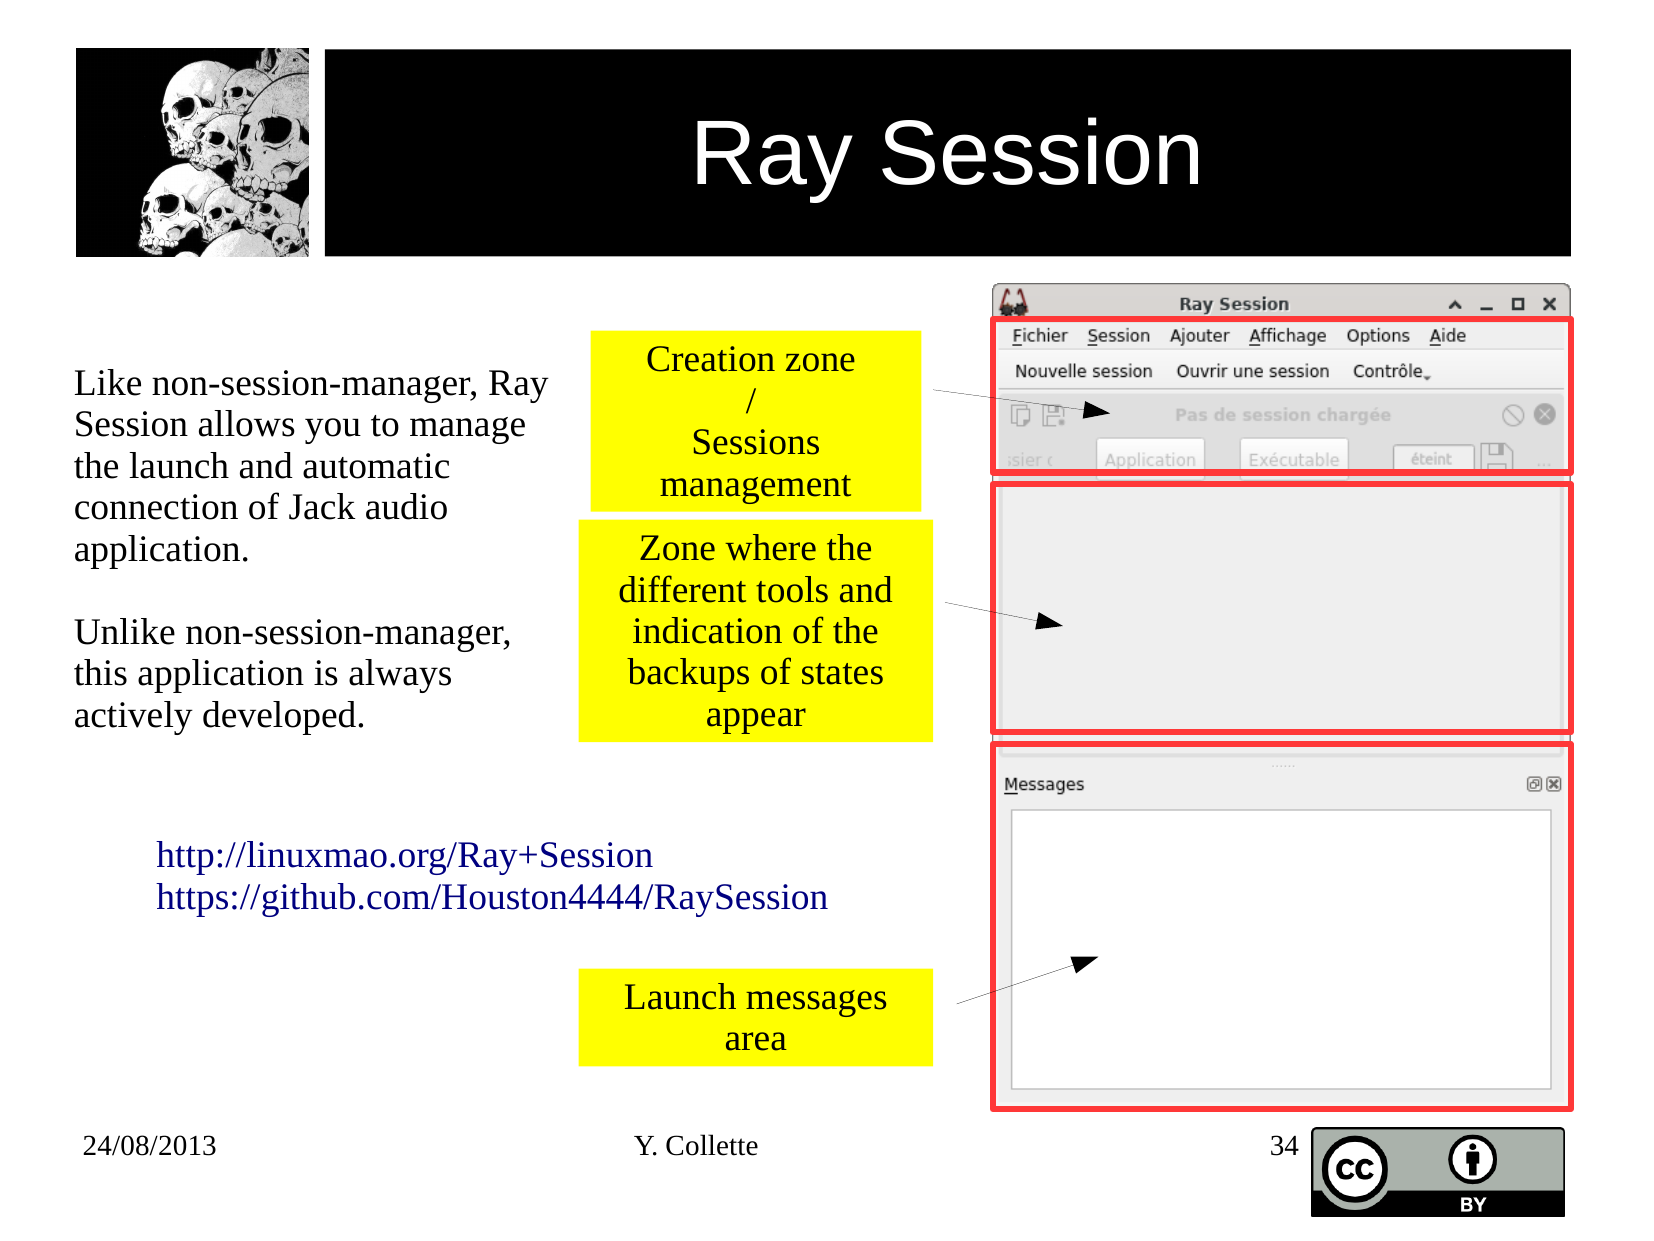

# Ray Session
Creation zone
/
Sessions management
Like non-session-manager, Ray Session allows you to manage the launch and automatic connection of Jack audio application.
Unlike non-session-manager, this application is always actively developed.
Zone where the different tools and indication of the backups of states appear
http://linuxmao.org/Ray+Session
https://github.com/Houston4444/RaySession
Launch messages area
Y. Collette
34